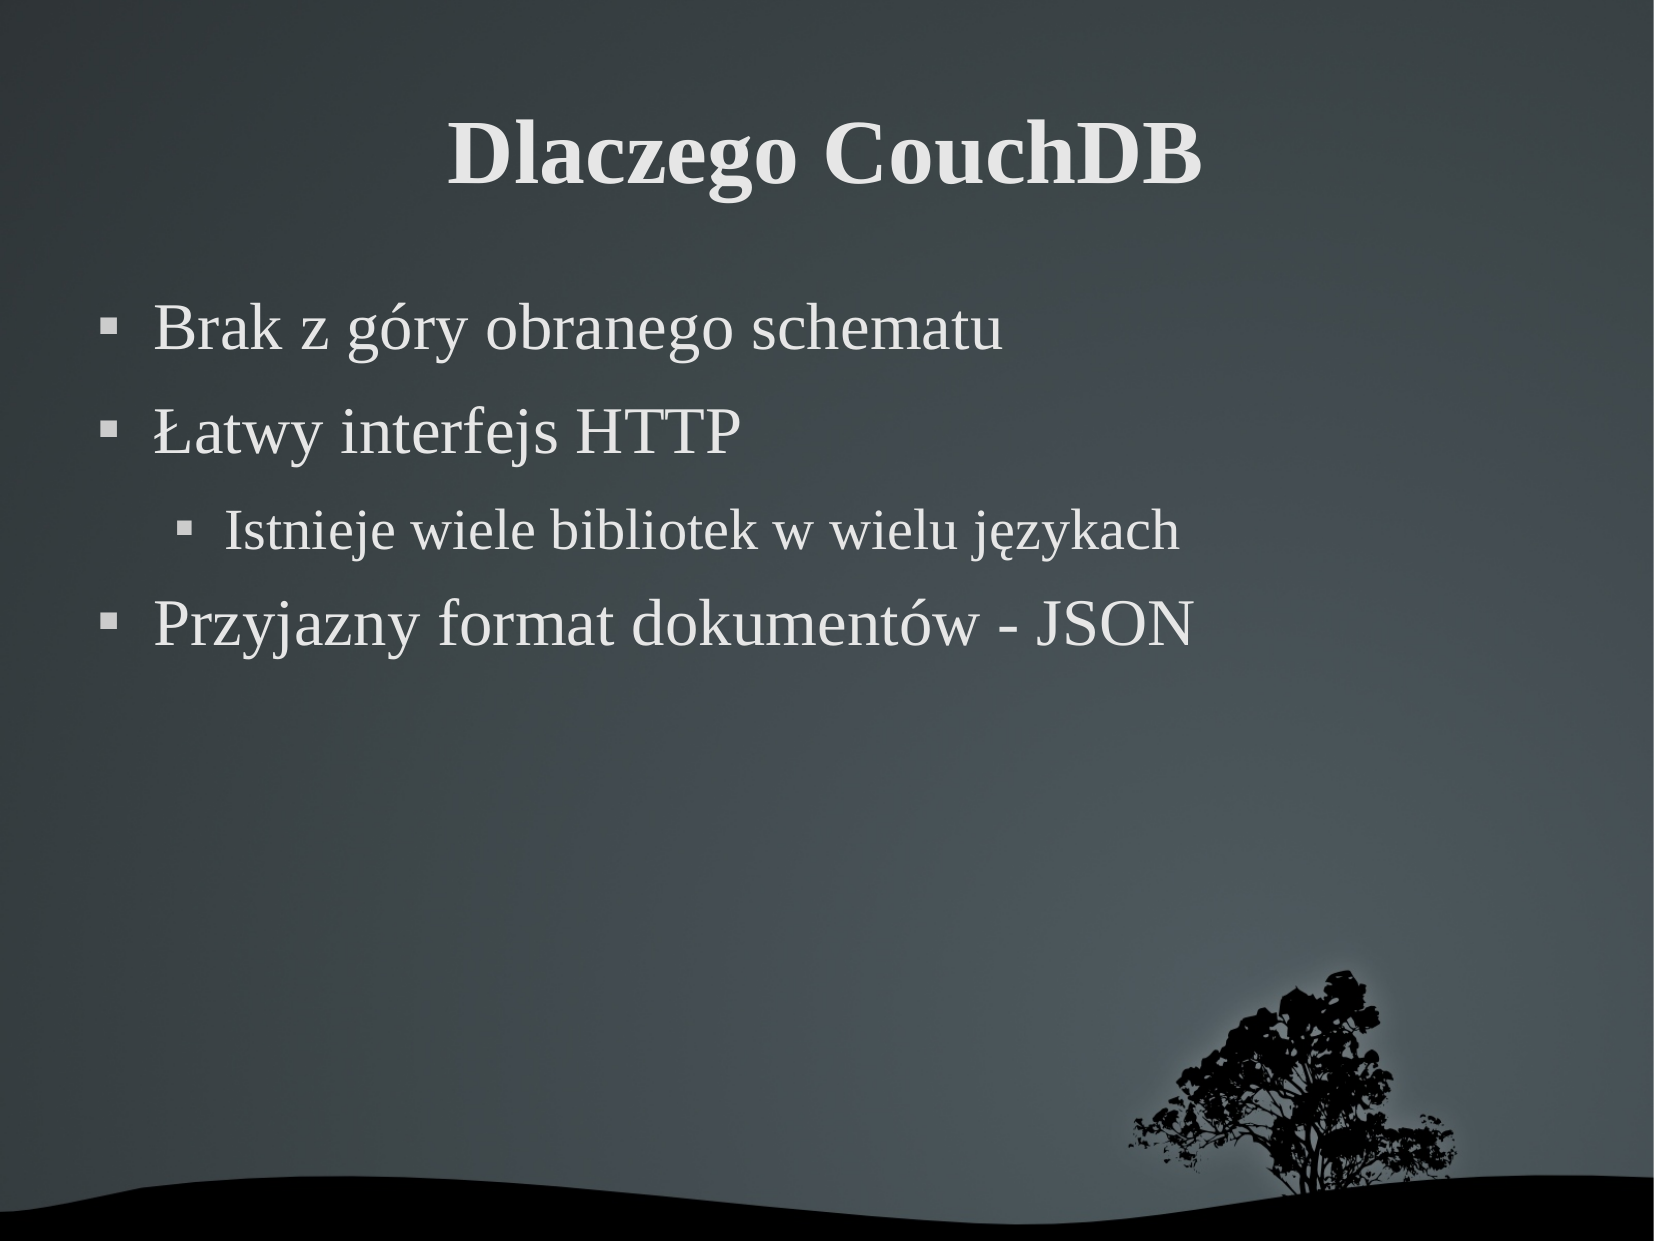

# Dlaczego CouchDB
Brak z góry obranego schematu
Łatwy interfejs HTTP
Istnieje wiele bibliotek w wielu językach
Przyjazny format dokumentów - JSON